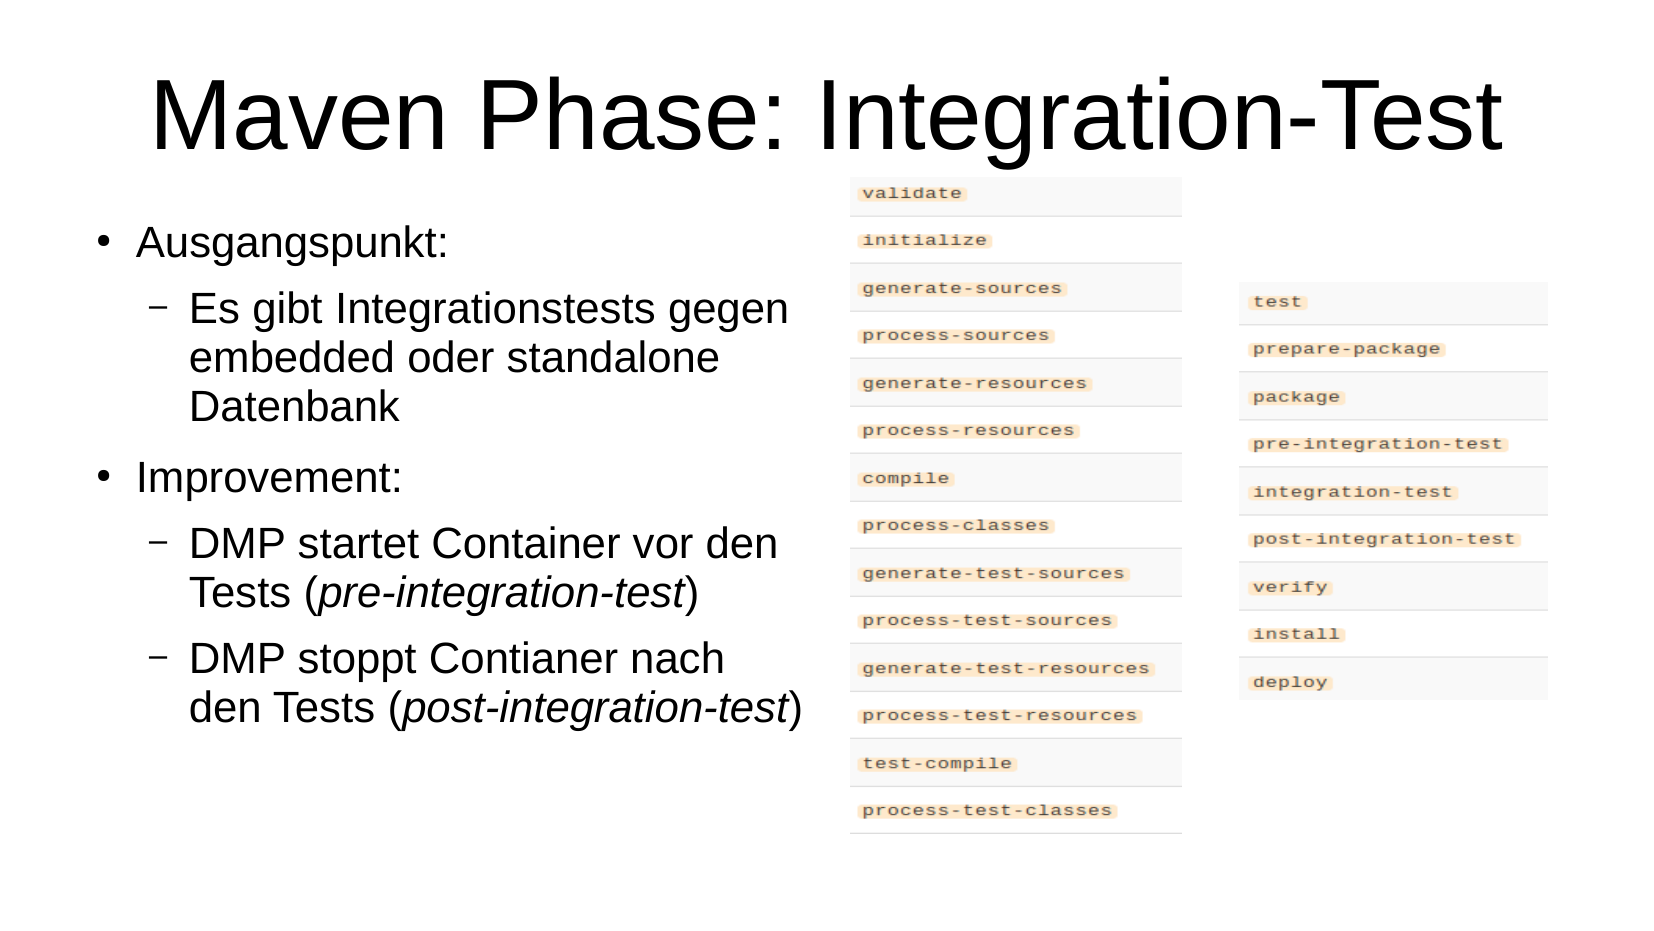

# Maven Phase: Integration-Test
Ausgangspunkt:
Es gibt Integrationstests gegen embedded oder standalone Datenbank
Improvement:
DMP startet Container vor den Tests (pre-integration-test)
DMP stoppt Contianer nach den Tests (post-integration-test)